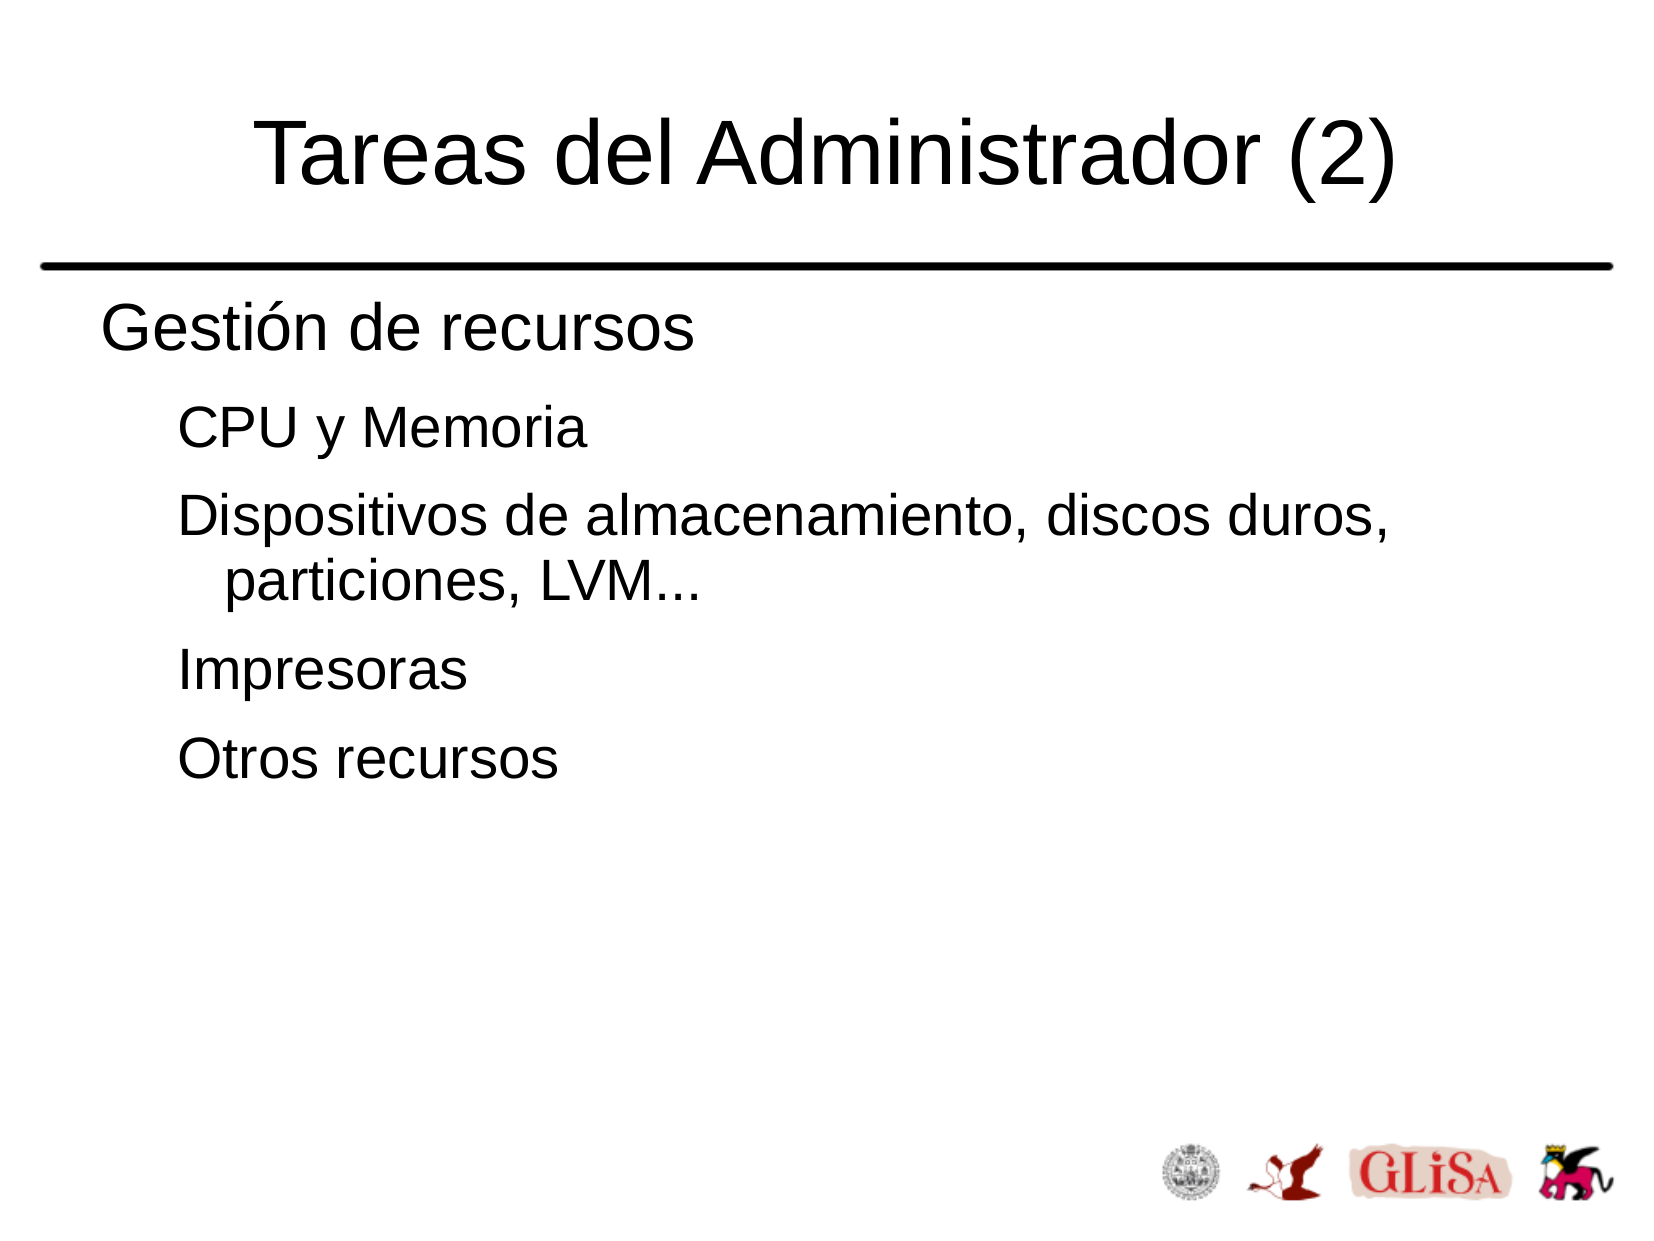

# Tareas del Administrador (2)
Gestión de recursos
CPU y Memoria
Dispositivos de almacenamiento, discos duros, particiones, LVM...
Impresoras
Otros recursos